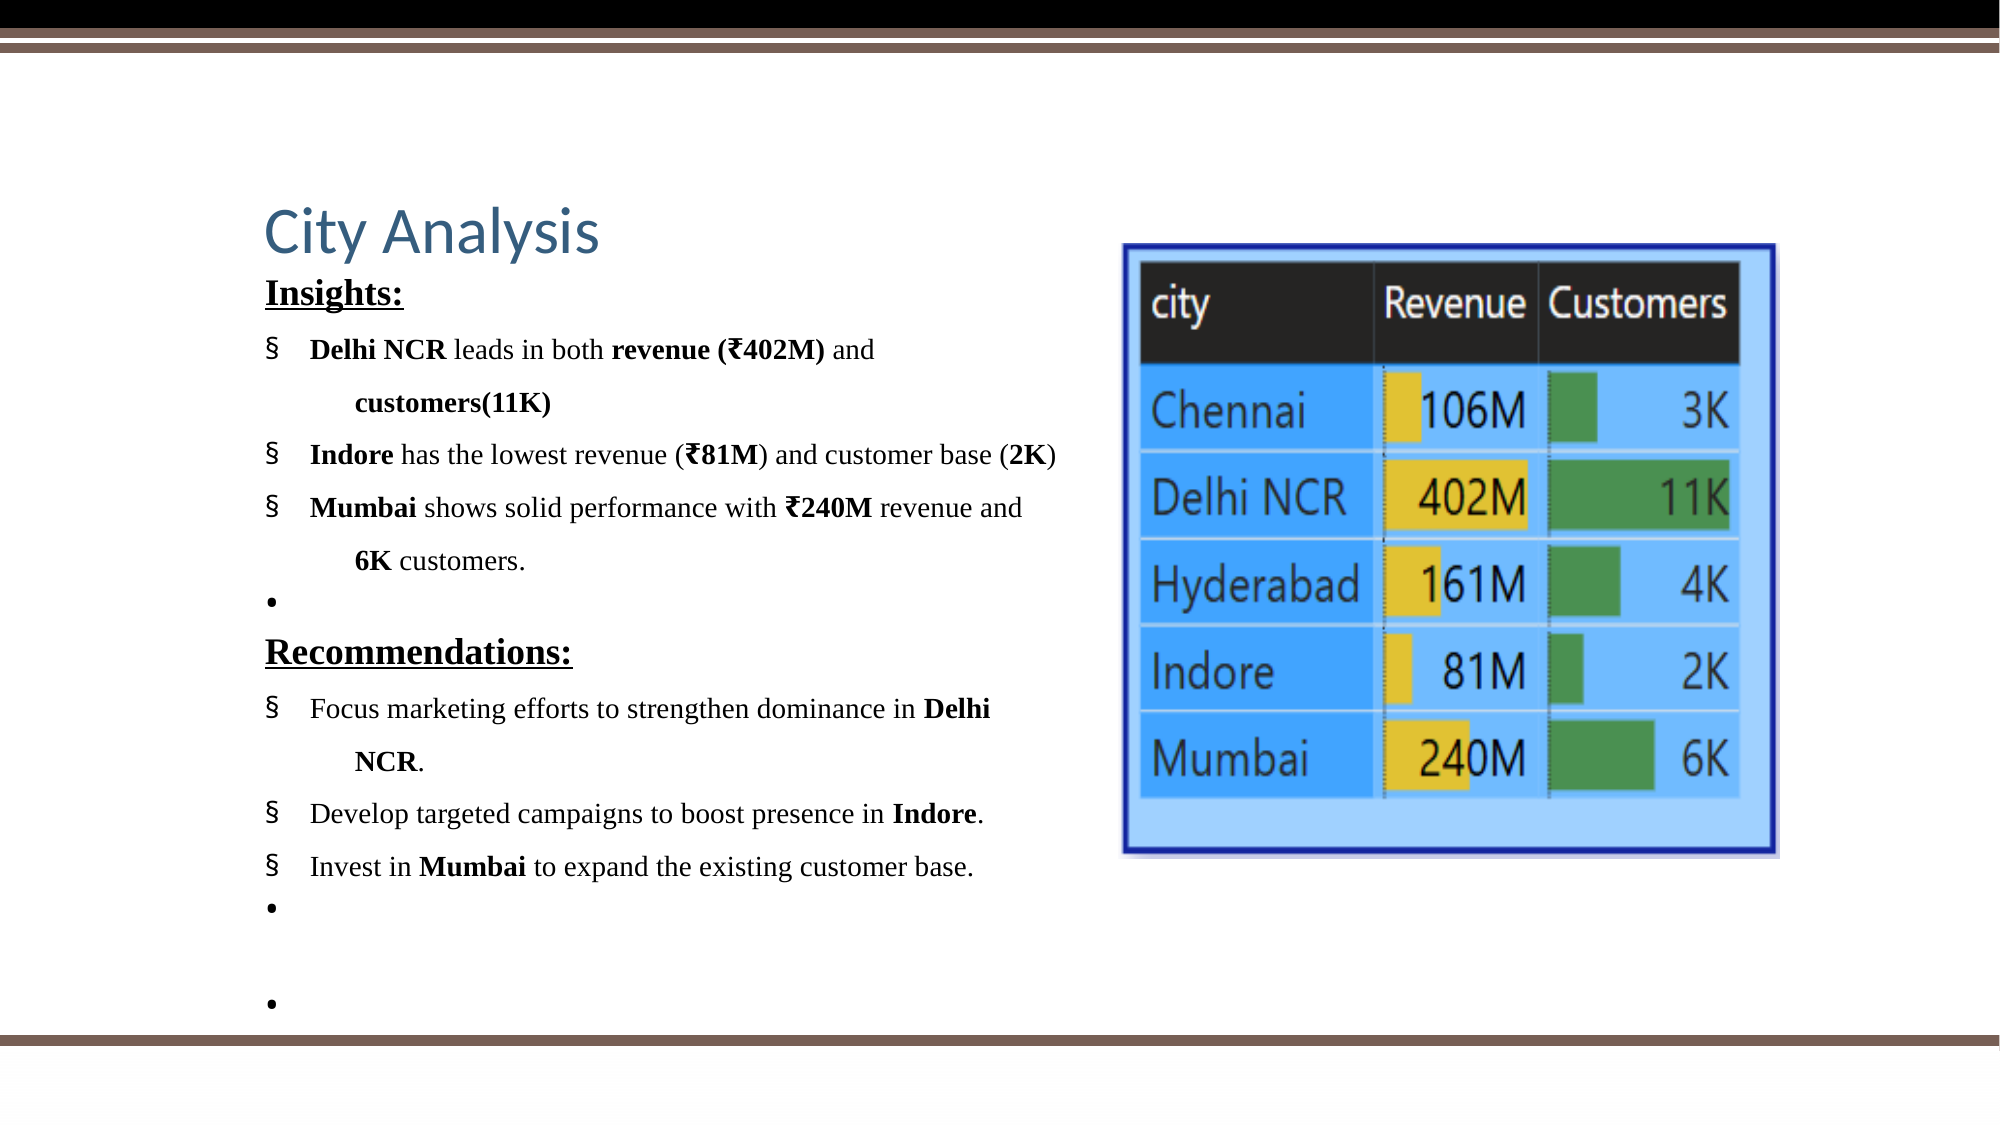

# City Analysis
Insights:
Delhi NCR leads in both revenue (₹402M) and customers(11K)
Indore has the lowest revenue (₹81M) and customer base (2K)
Mumbai shows solid performance with ₹240M revenue and 6K customers.
Recommendations:
Focus marketing efforts to strengthen dominance in Delhi NCR.
Develop targeted campaigns to boost presence in Indore.
Invest in Mumbai to expand the existing customer base.